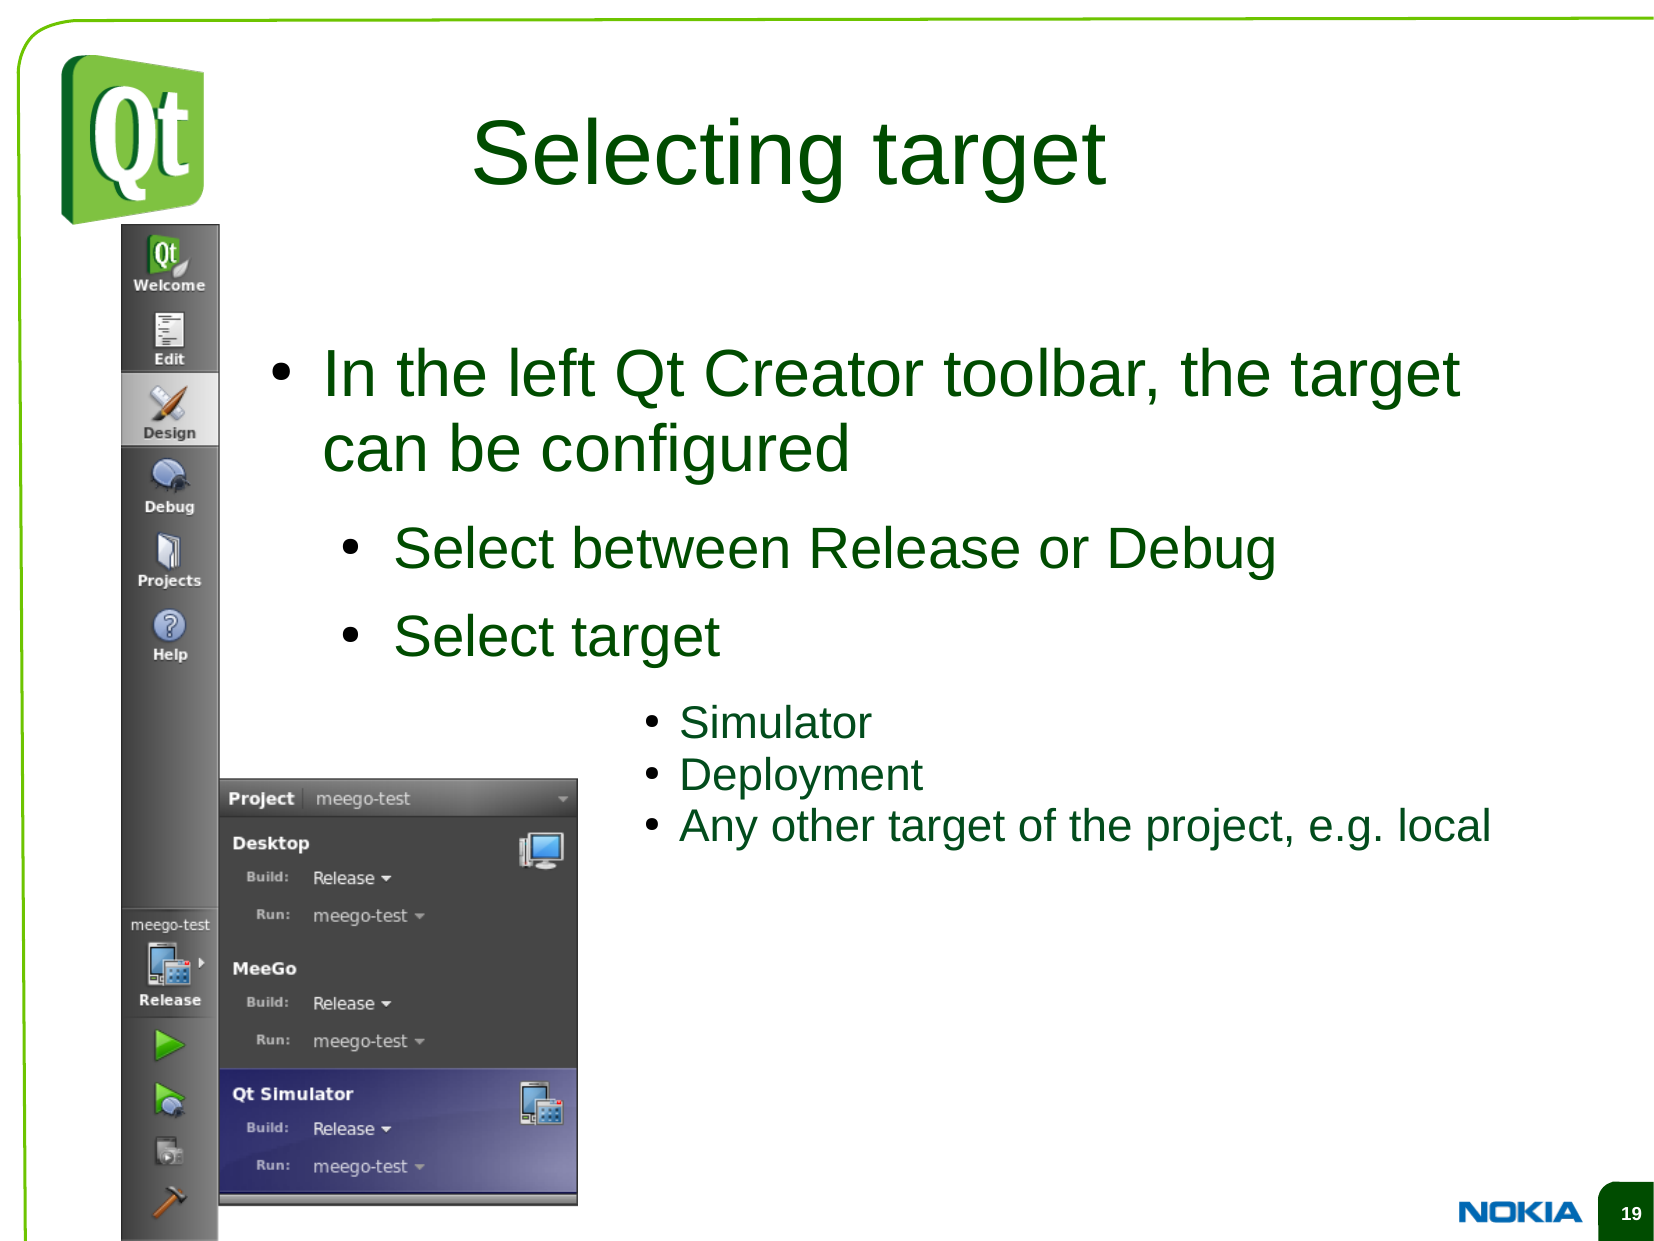

# Selecting target
In the left Qt Creator toolbar, the target can be configured
Select between Release or Debug
Select target
Simulator
Deployment
Any other target of the project, e.g. local